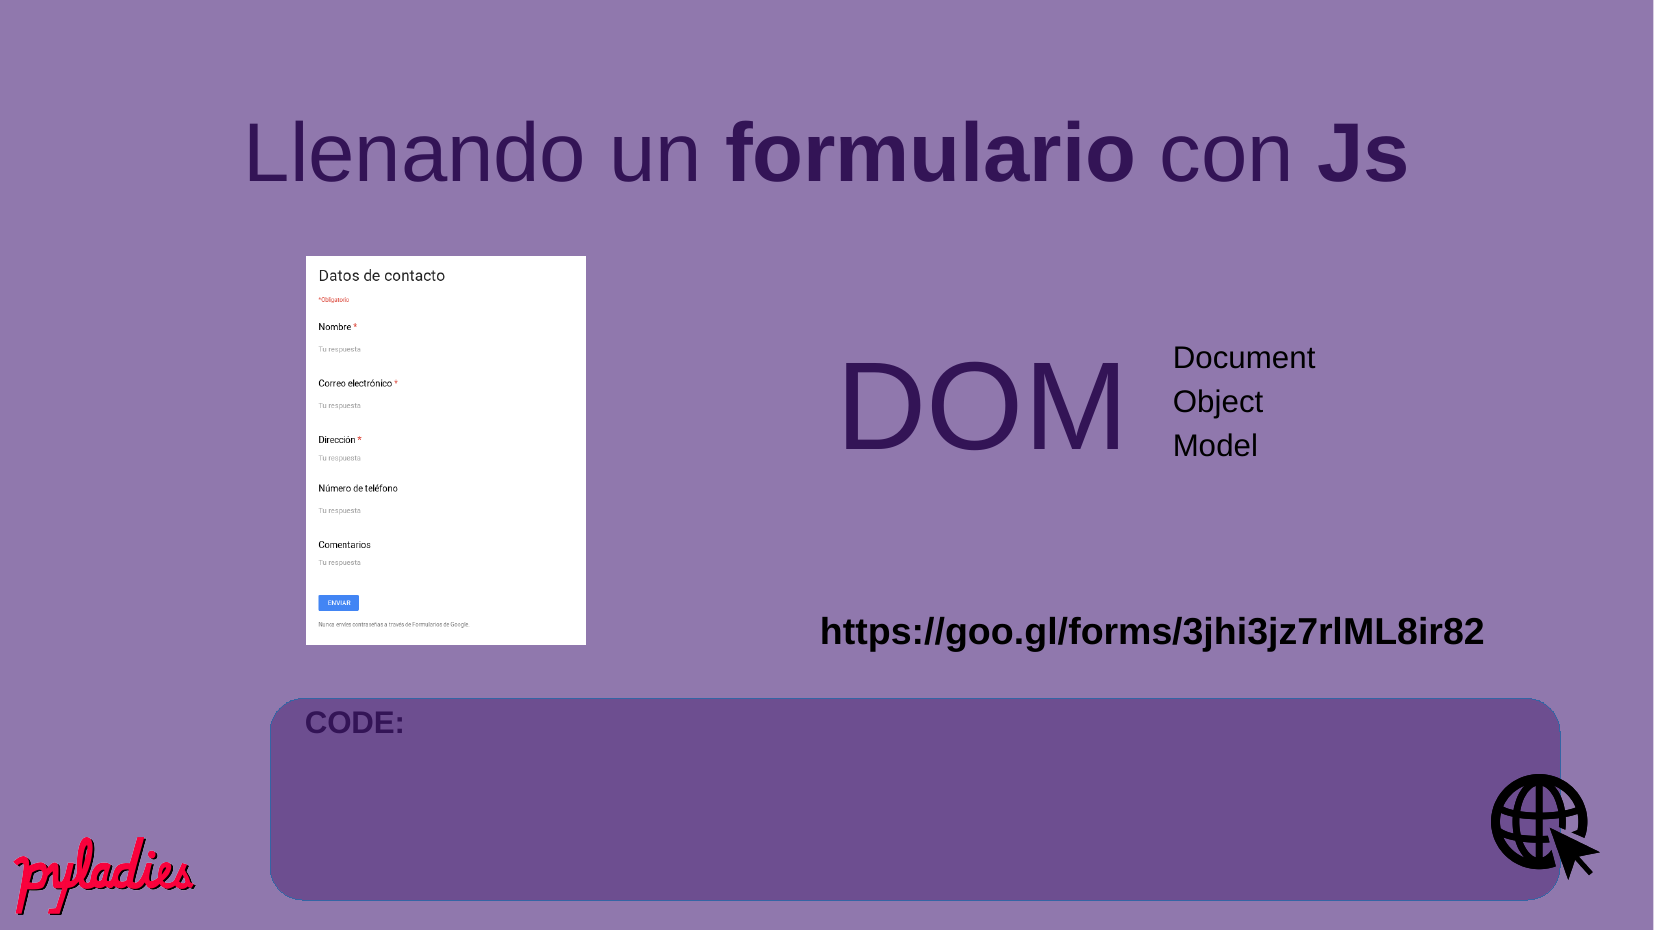

# Llenando un formulario con Js
DOM
Document
Object
Model
https://goo.gl/forms/3jhi3jz7rlML8ir82
CODE: